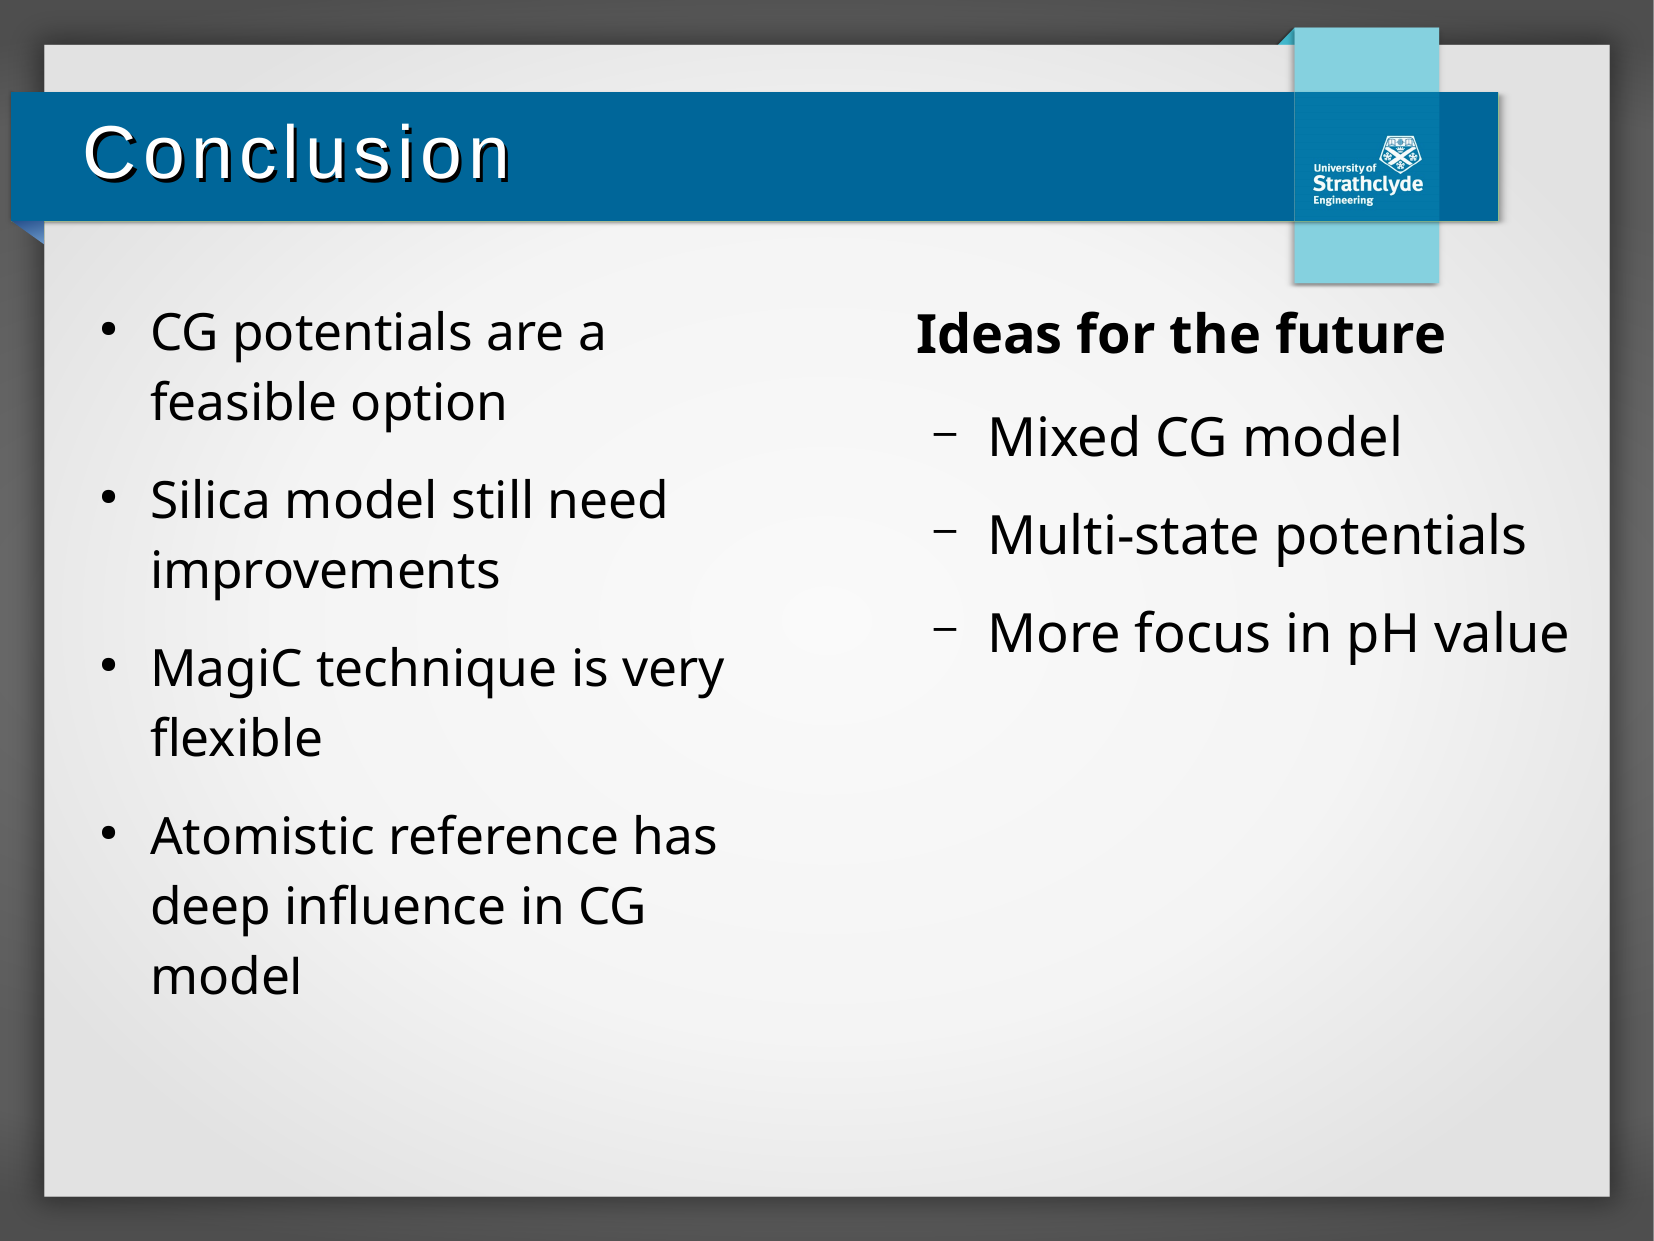

# Conclusion
CG potentials are a feasible option
Silica model still need improvements
MagiC technique is very flexible
Atomistic reference has deep influence in CG model
Ideas for the future
Mixed CG model
Multi-state potentials
More focus in pH value